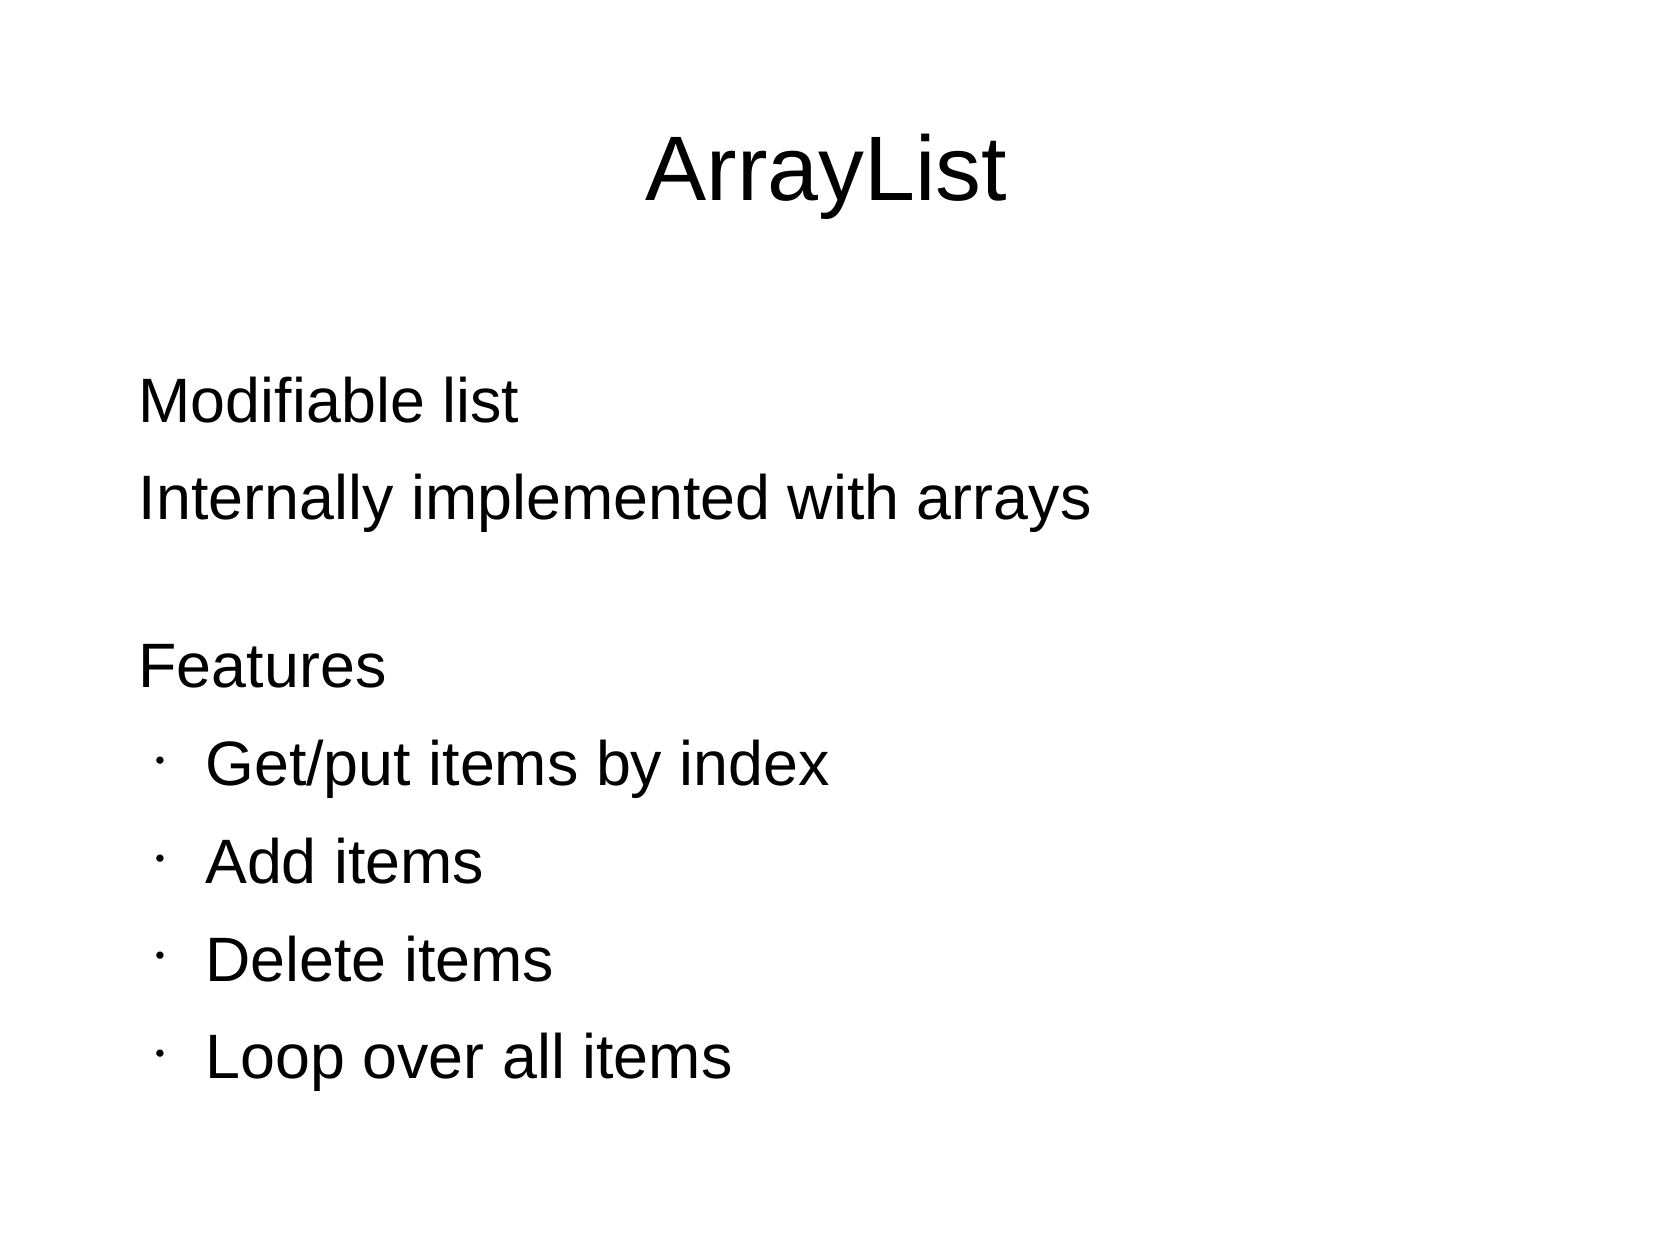

# ArrayList
Modifiable list
Internally implemented with arrays
Features
Get/put items by index
Add items
Delete items
Loop over all items